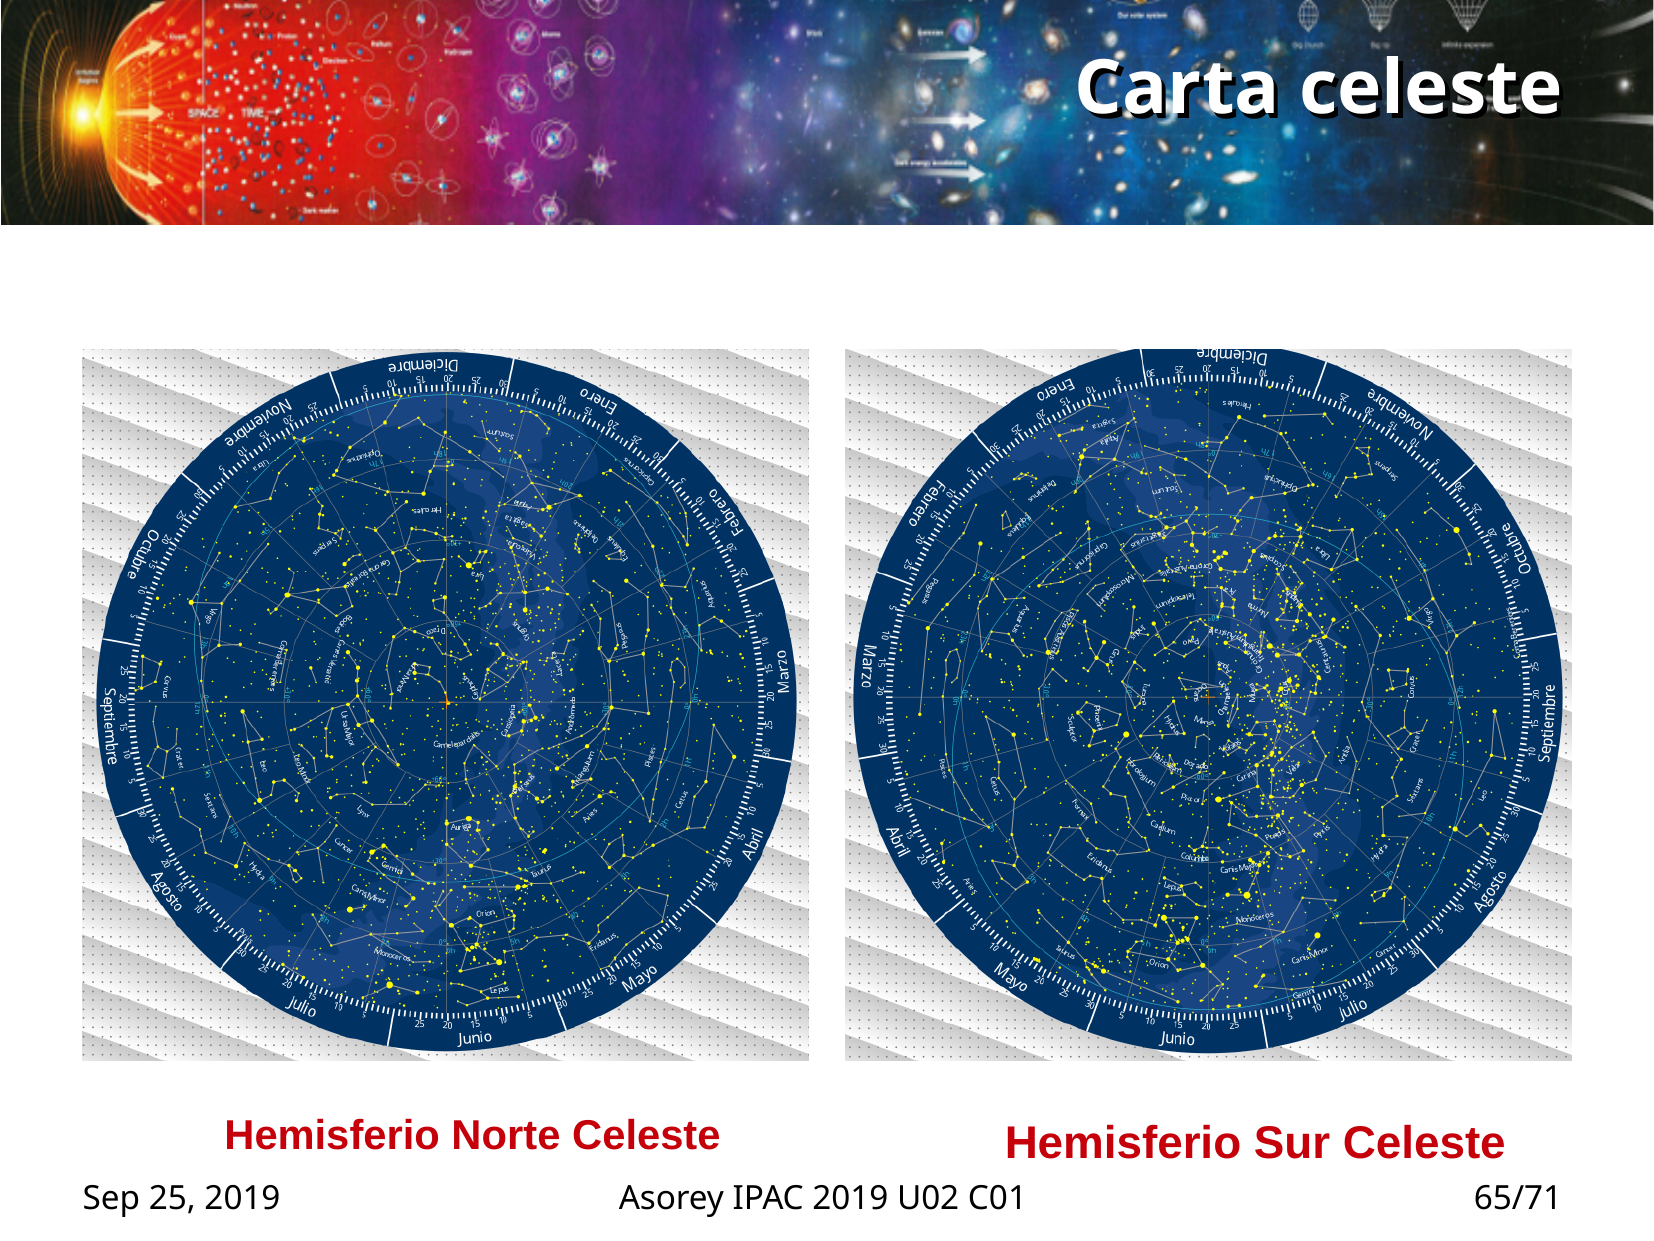

# Carta celeste
Hemisferio Norte Celeste
Hemisferio Sur Celeste
Sep 25, 2019
Asorey IPAC 2019 U02 C01
65